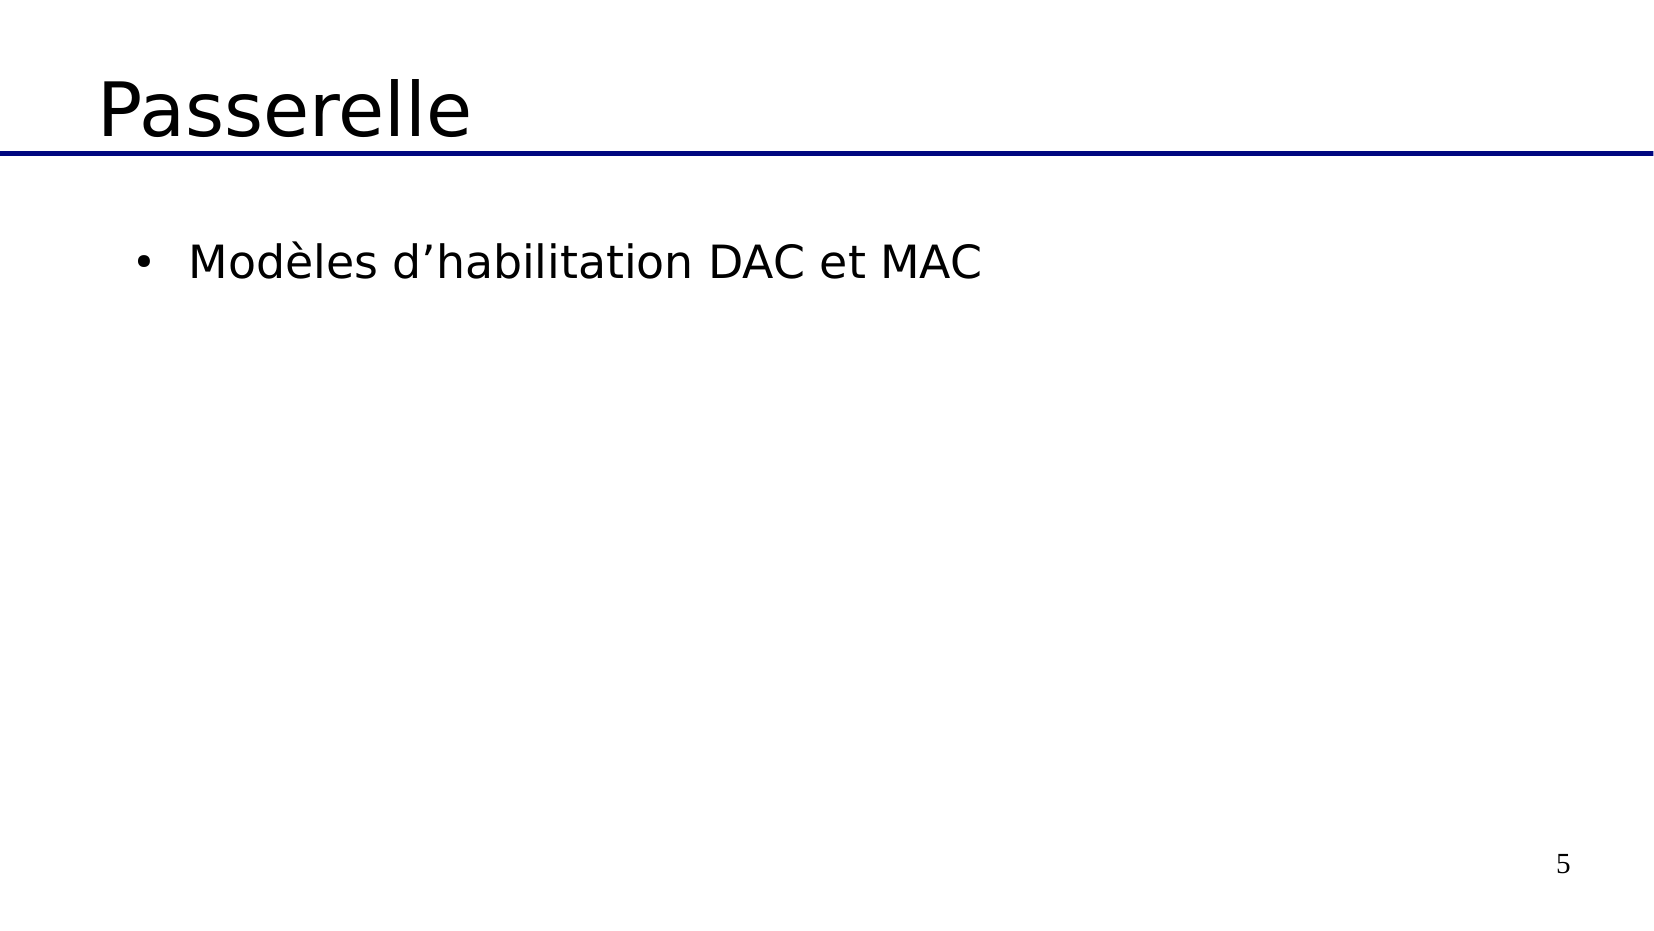

Passerelle
# Modèles d’habilitation DAC et MAC
5